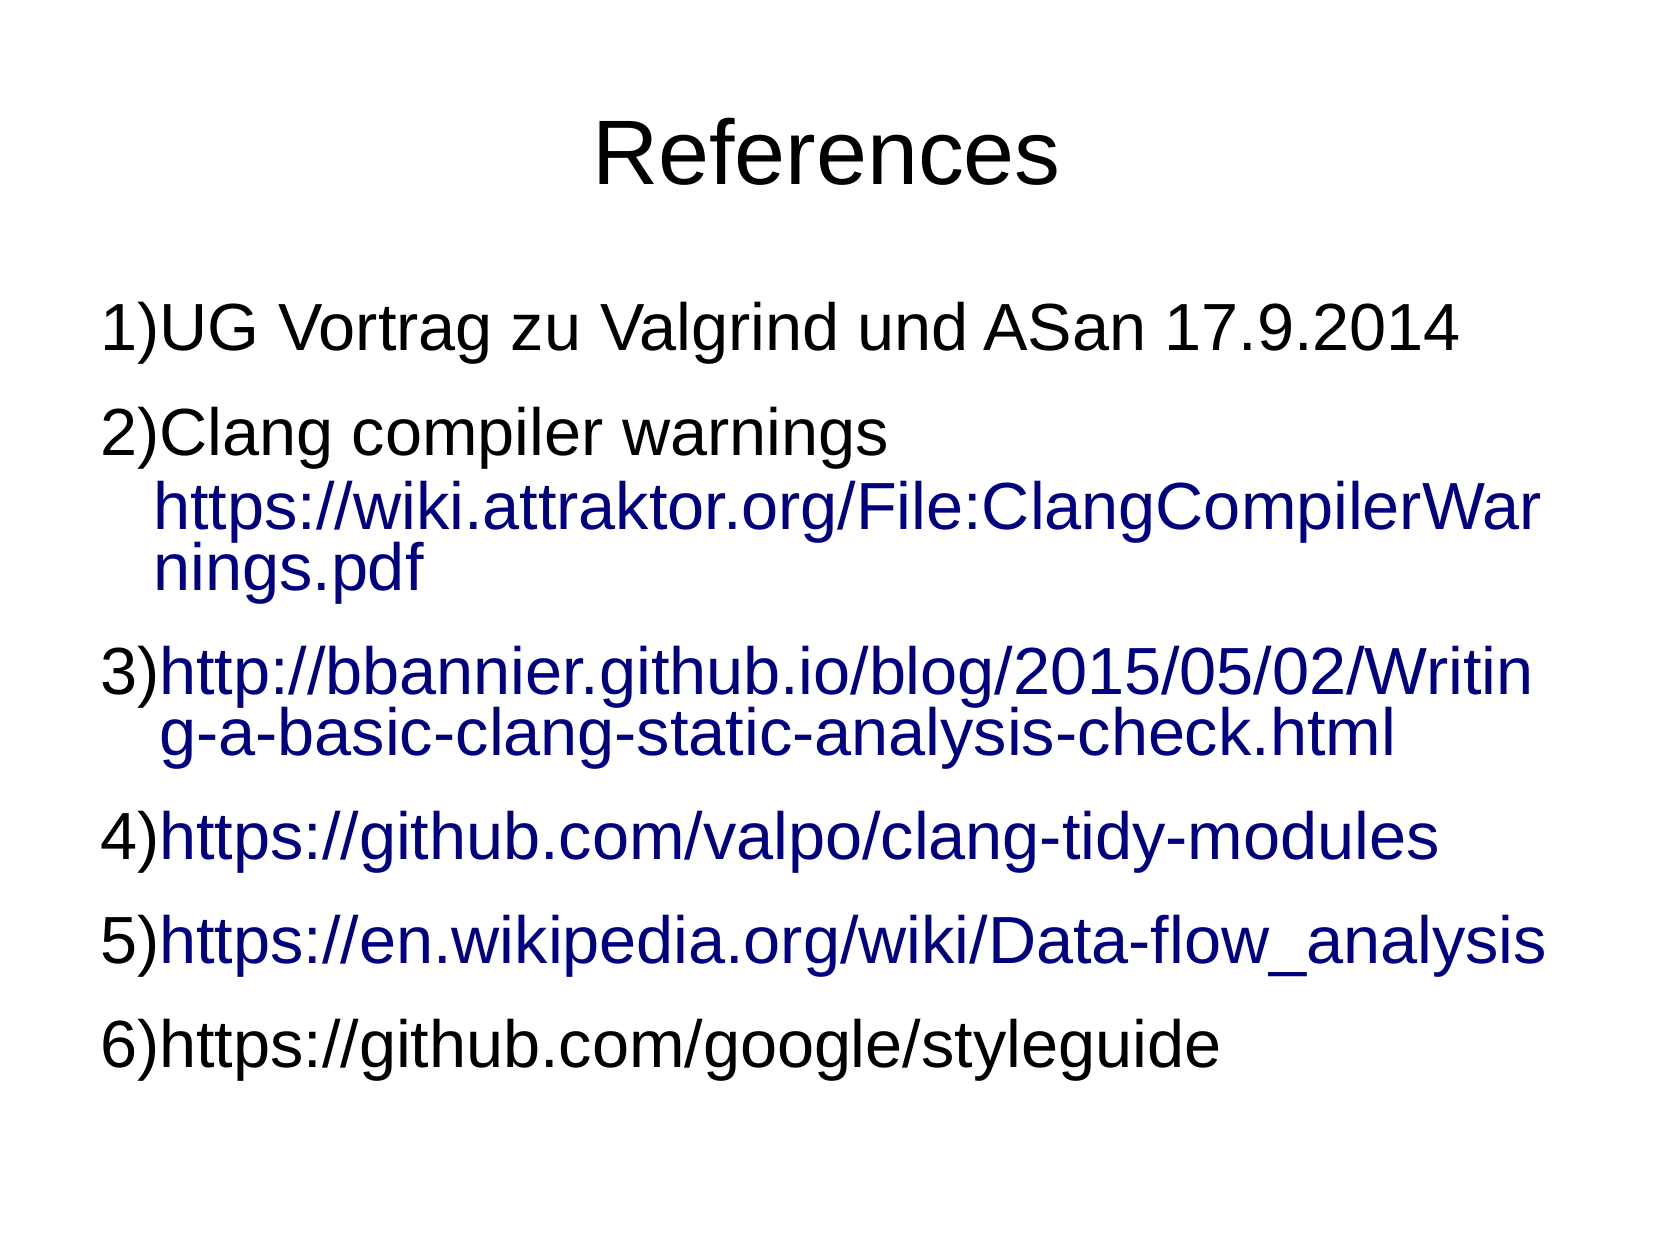

# References
UG Vortrag zu Valgrind und ASan 17.9.2014
Clang compiler warnings https://wiki.attraktor.org/File:ClangCompilerWarnings.pdf
http://bbannier.github.io/blog/2015/05/02/Writing-a-basic-clang-static-analysis-check.html
https://github.com/valpo/clang-tidy-modules
https://en.wikipedia.org/wiki/Data-flow_analysis
https://github.com/google/styleguide